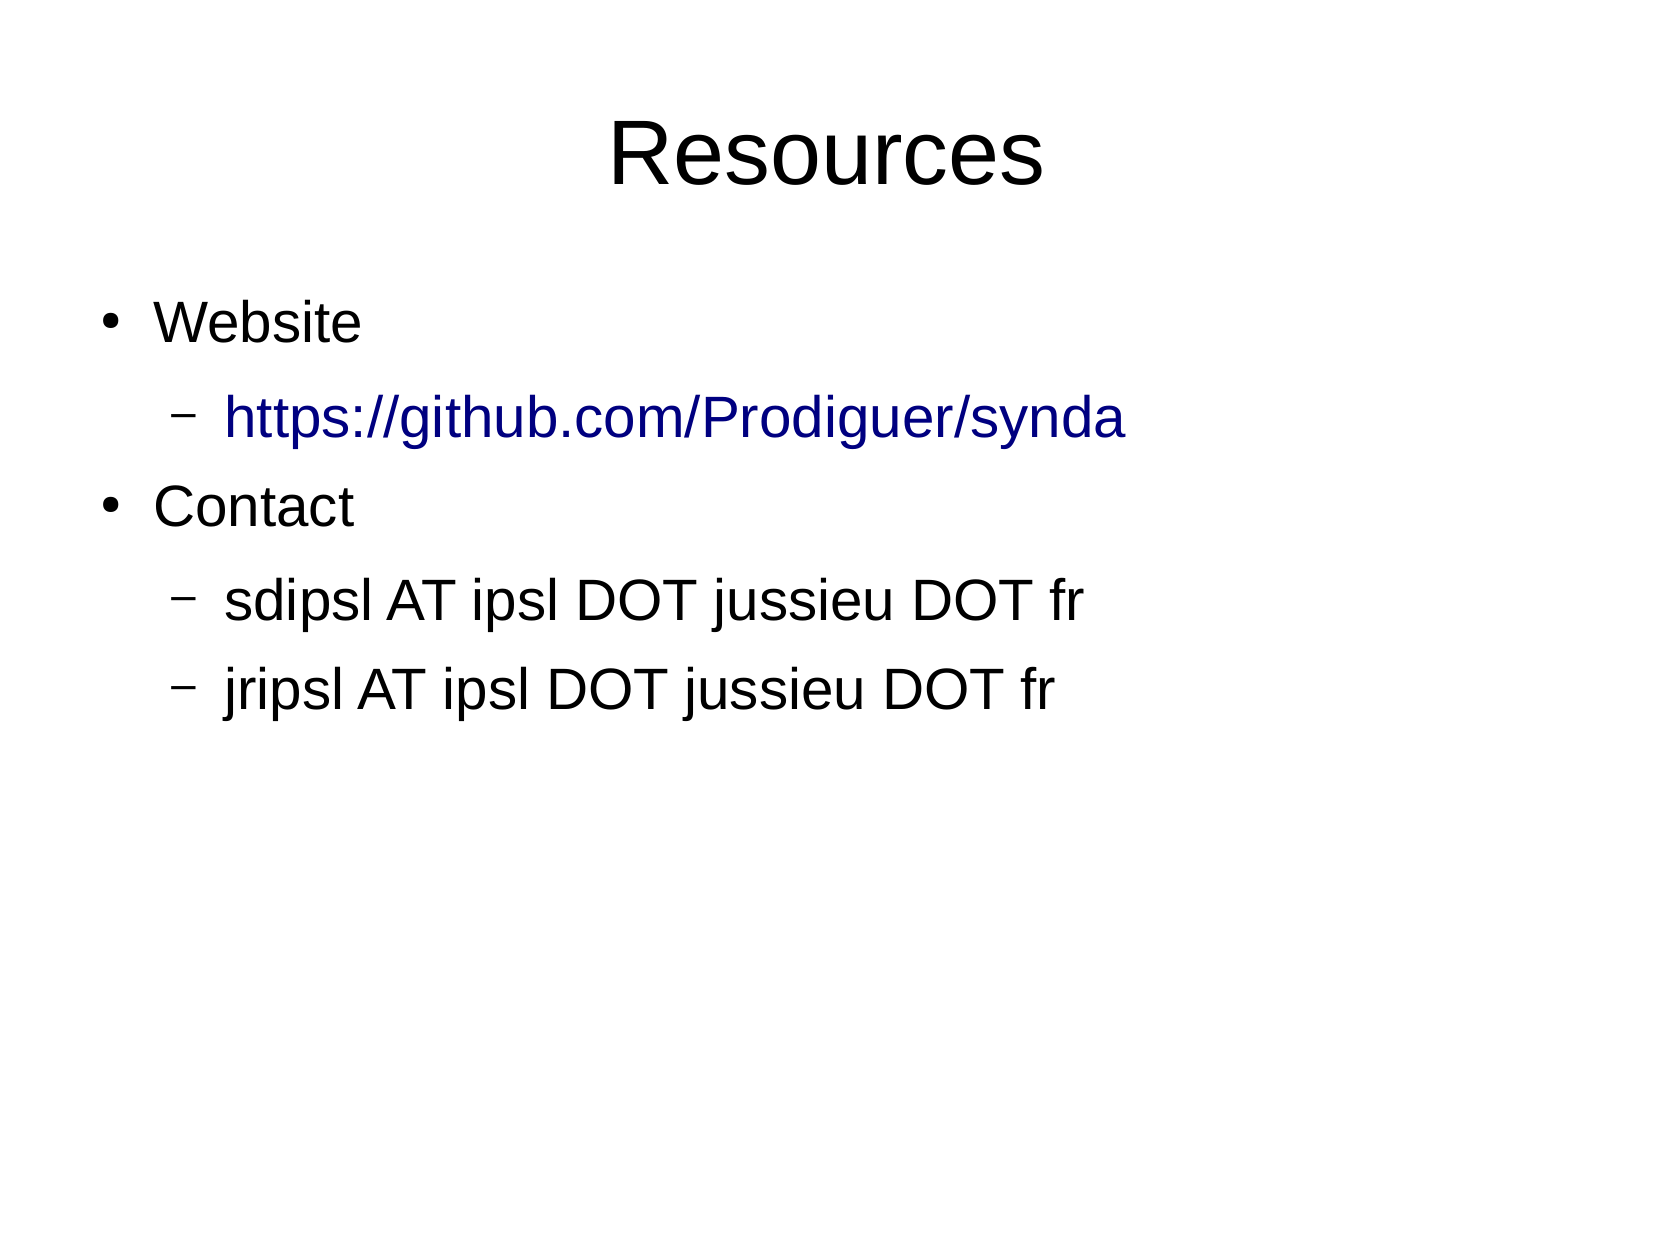

# Resources
Website
https://github.com/Prodiguer/synda
Contact
sdipsl AT ipsl DOT jussieu DOT fr
jripsl AT ipsl DOT jussieu DOT fr